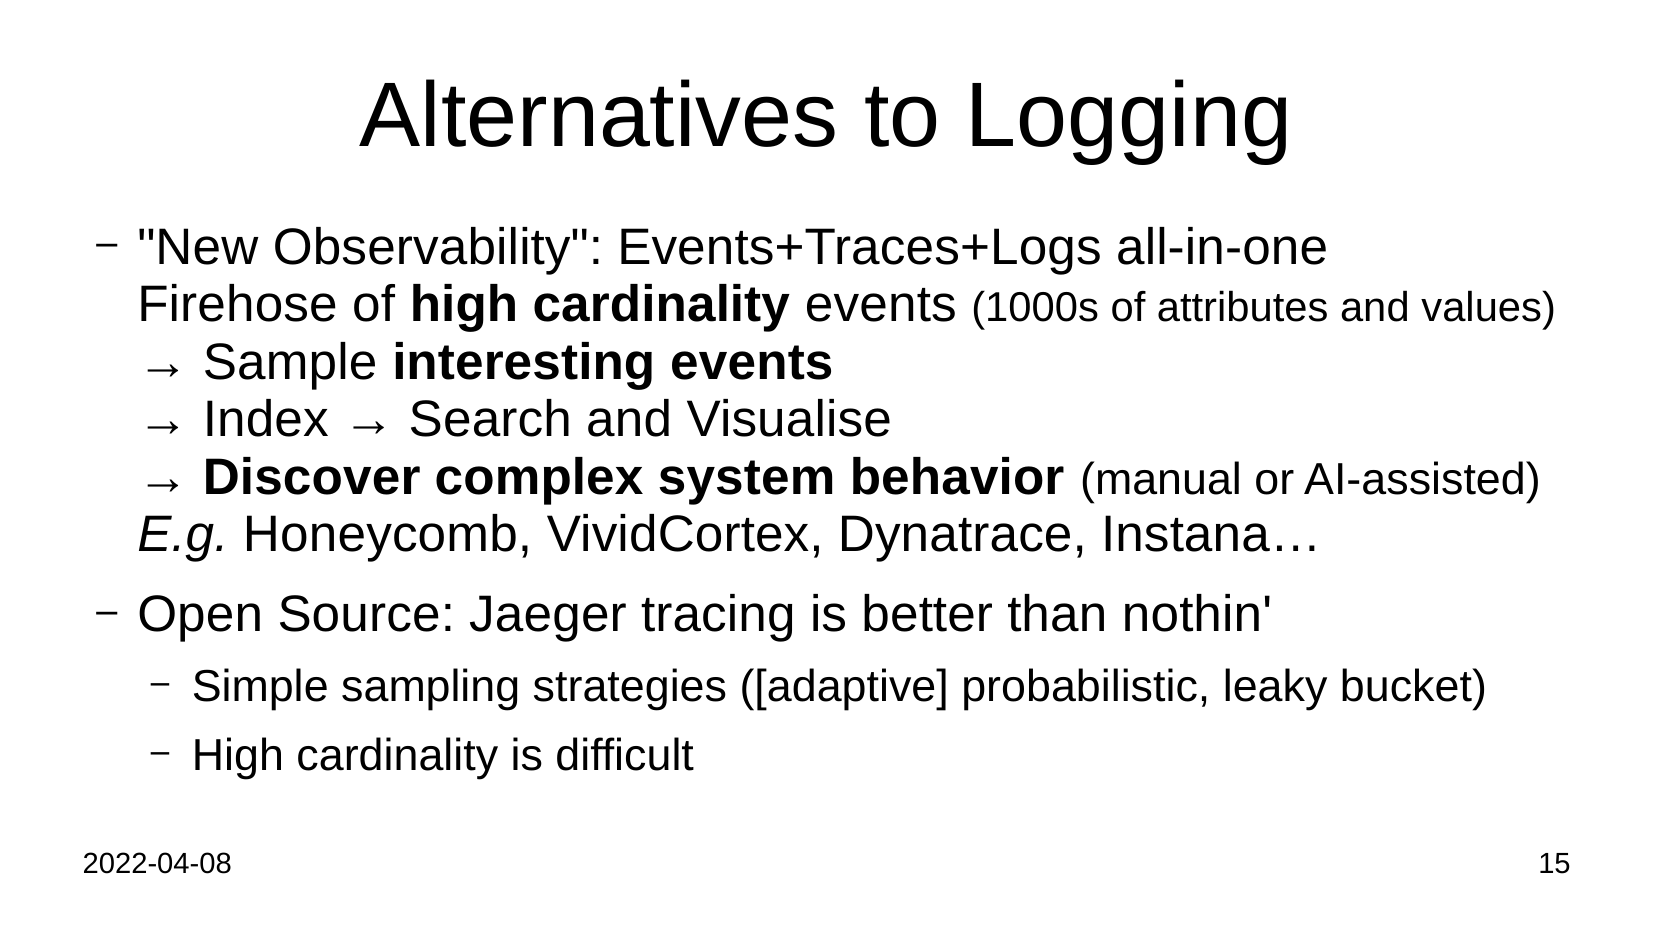

# Alternatives to Logging
"New Observability": Events+Traces+Logs all-in-one
Firehose of high cardinality events (1000s of attributes and values)
→ Sample interesting events
→ Index → Search and Visualise
→ Discover complex system behavior (manual or AI-assisted)
E.g. Honeycomb, VividCortex, Dynatrace, Instana…
Open Source: Jaeger tracing is better than nothin'
Simple sampling strategies ([adaptive] probabilistic, leaky bucket)
High cardinality is difficult
2022-04-08
15